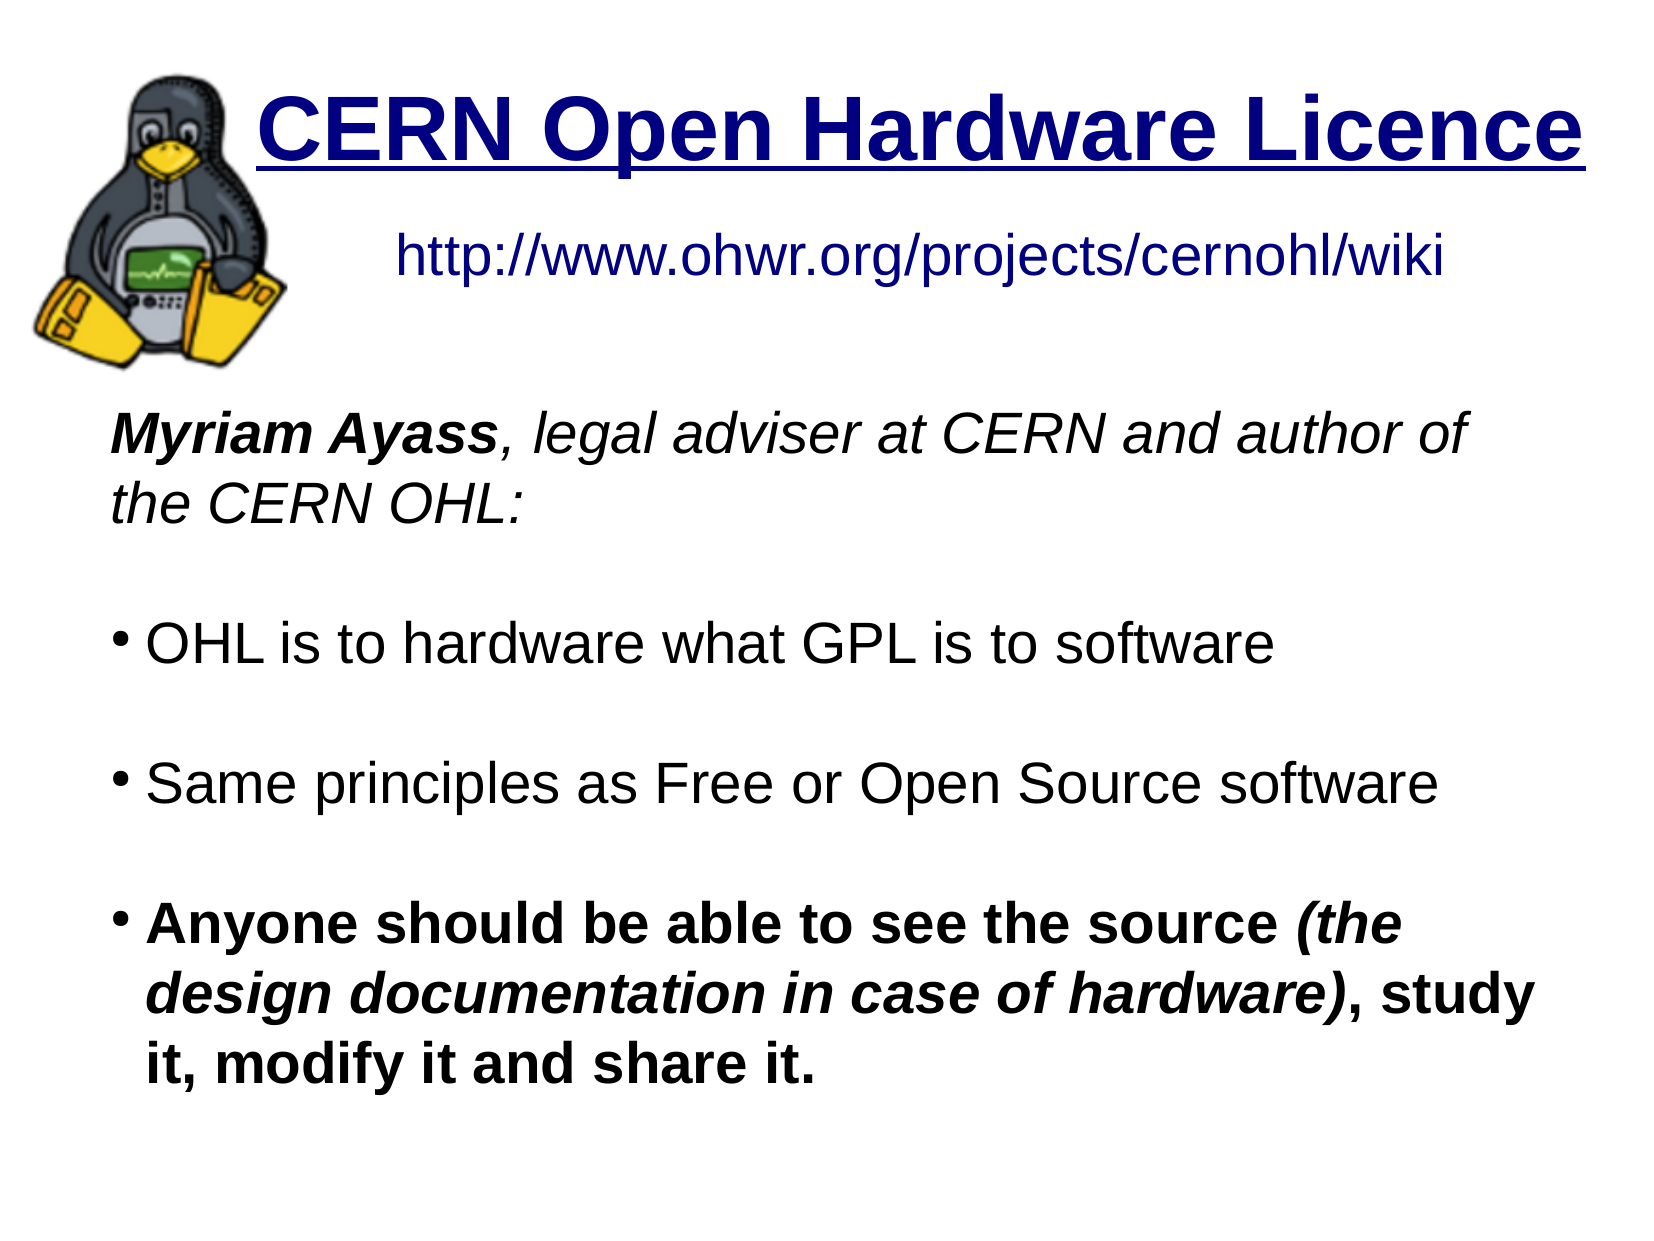

# CERN Open Hardware Licence http://www.ohwr.org/projects/cernohl/wiki
Myriam Ayass, legal adviser at CERN and author of the CERN OHL:
OHL is to hardware what GPL is to software
Same principles as Free or Open Source software
Anyone should be able to see the source (the design documentation in case of hardware), study it, modify it and share it.